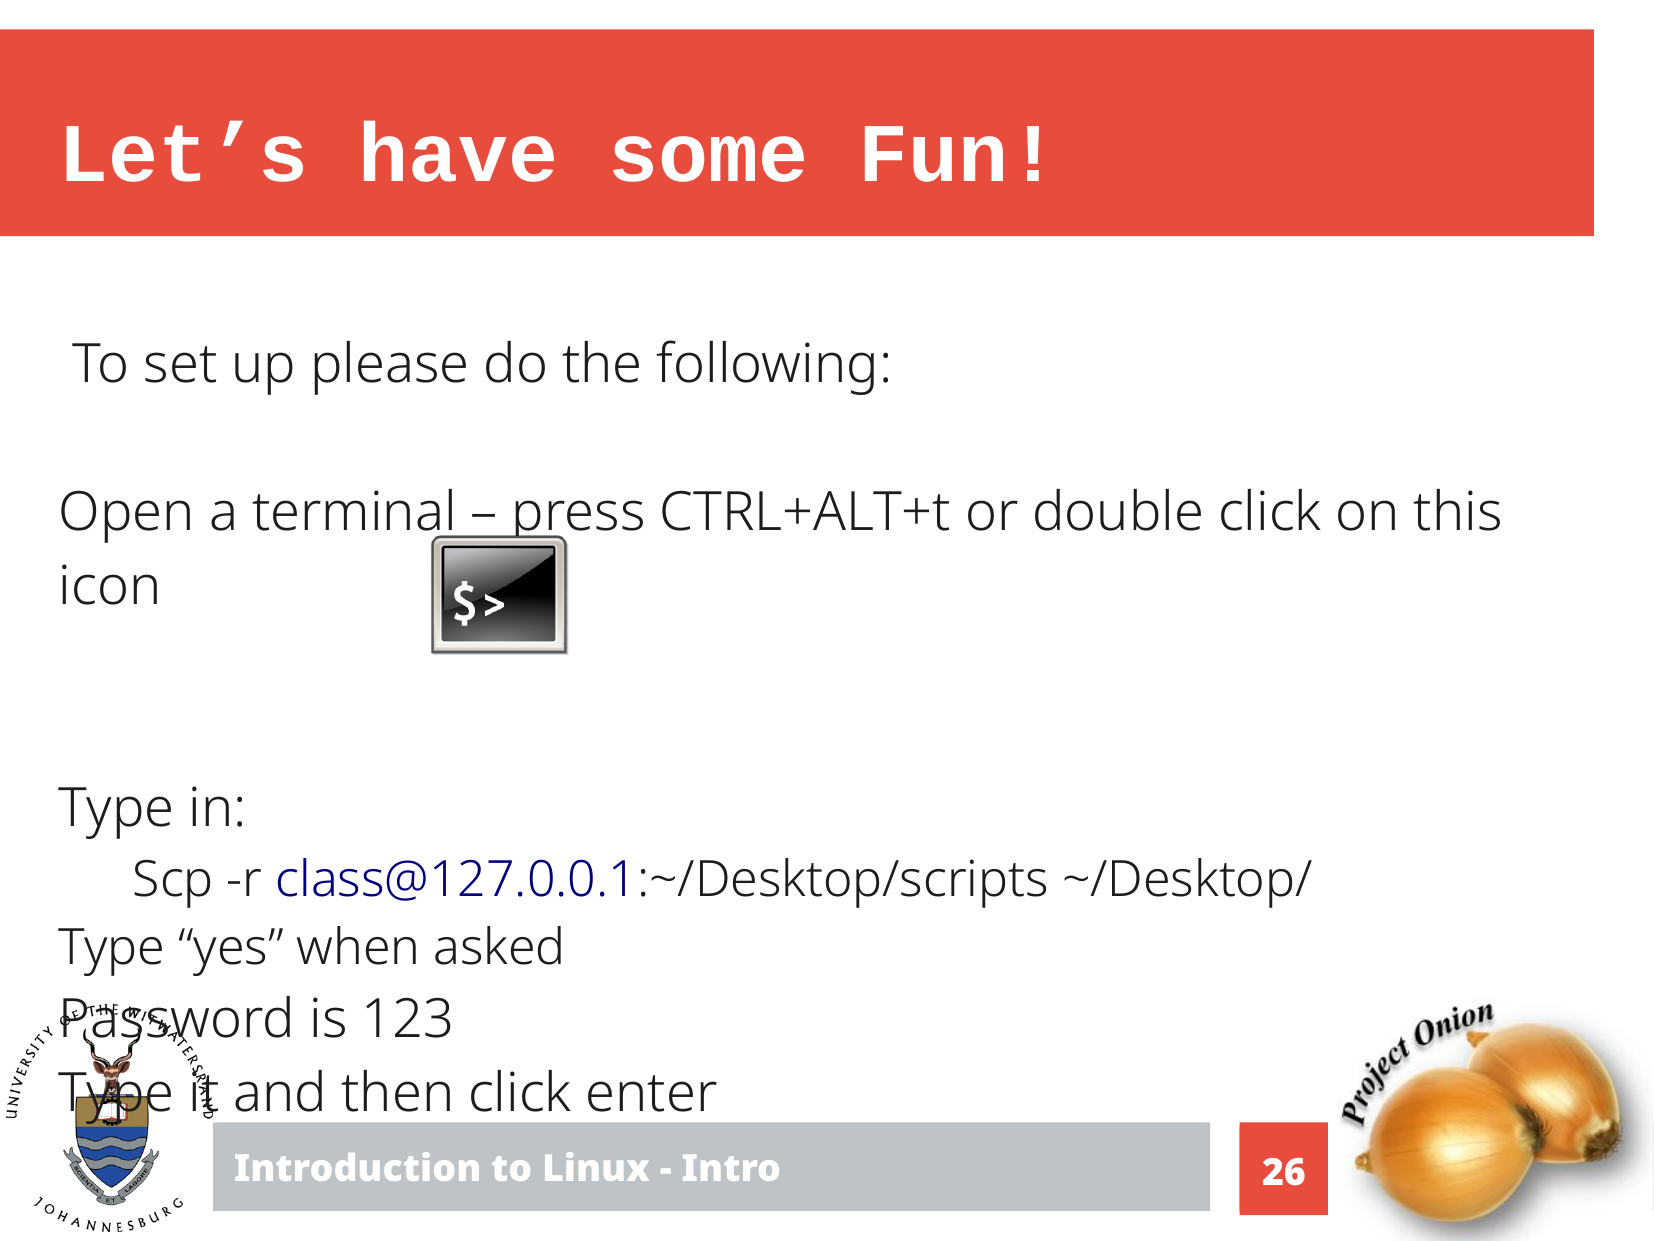

# Let’s have some Fun!
 To set up please do the following:
Open a terminal – press CTRL+ALT+t or double click on this icon
Type in:
	Scp -r class@127.0.0.1:~/Desktop/scripts ~/Desktop/
Type “yes” when asked
Password is 123
Type it and then click enter
 Introduction to Linux - Intro
26